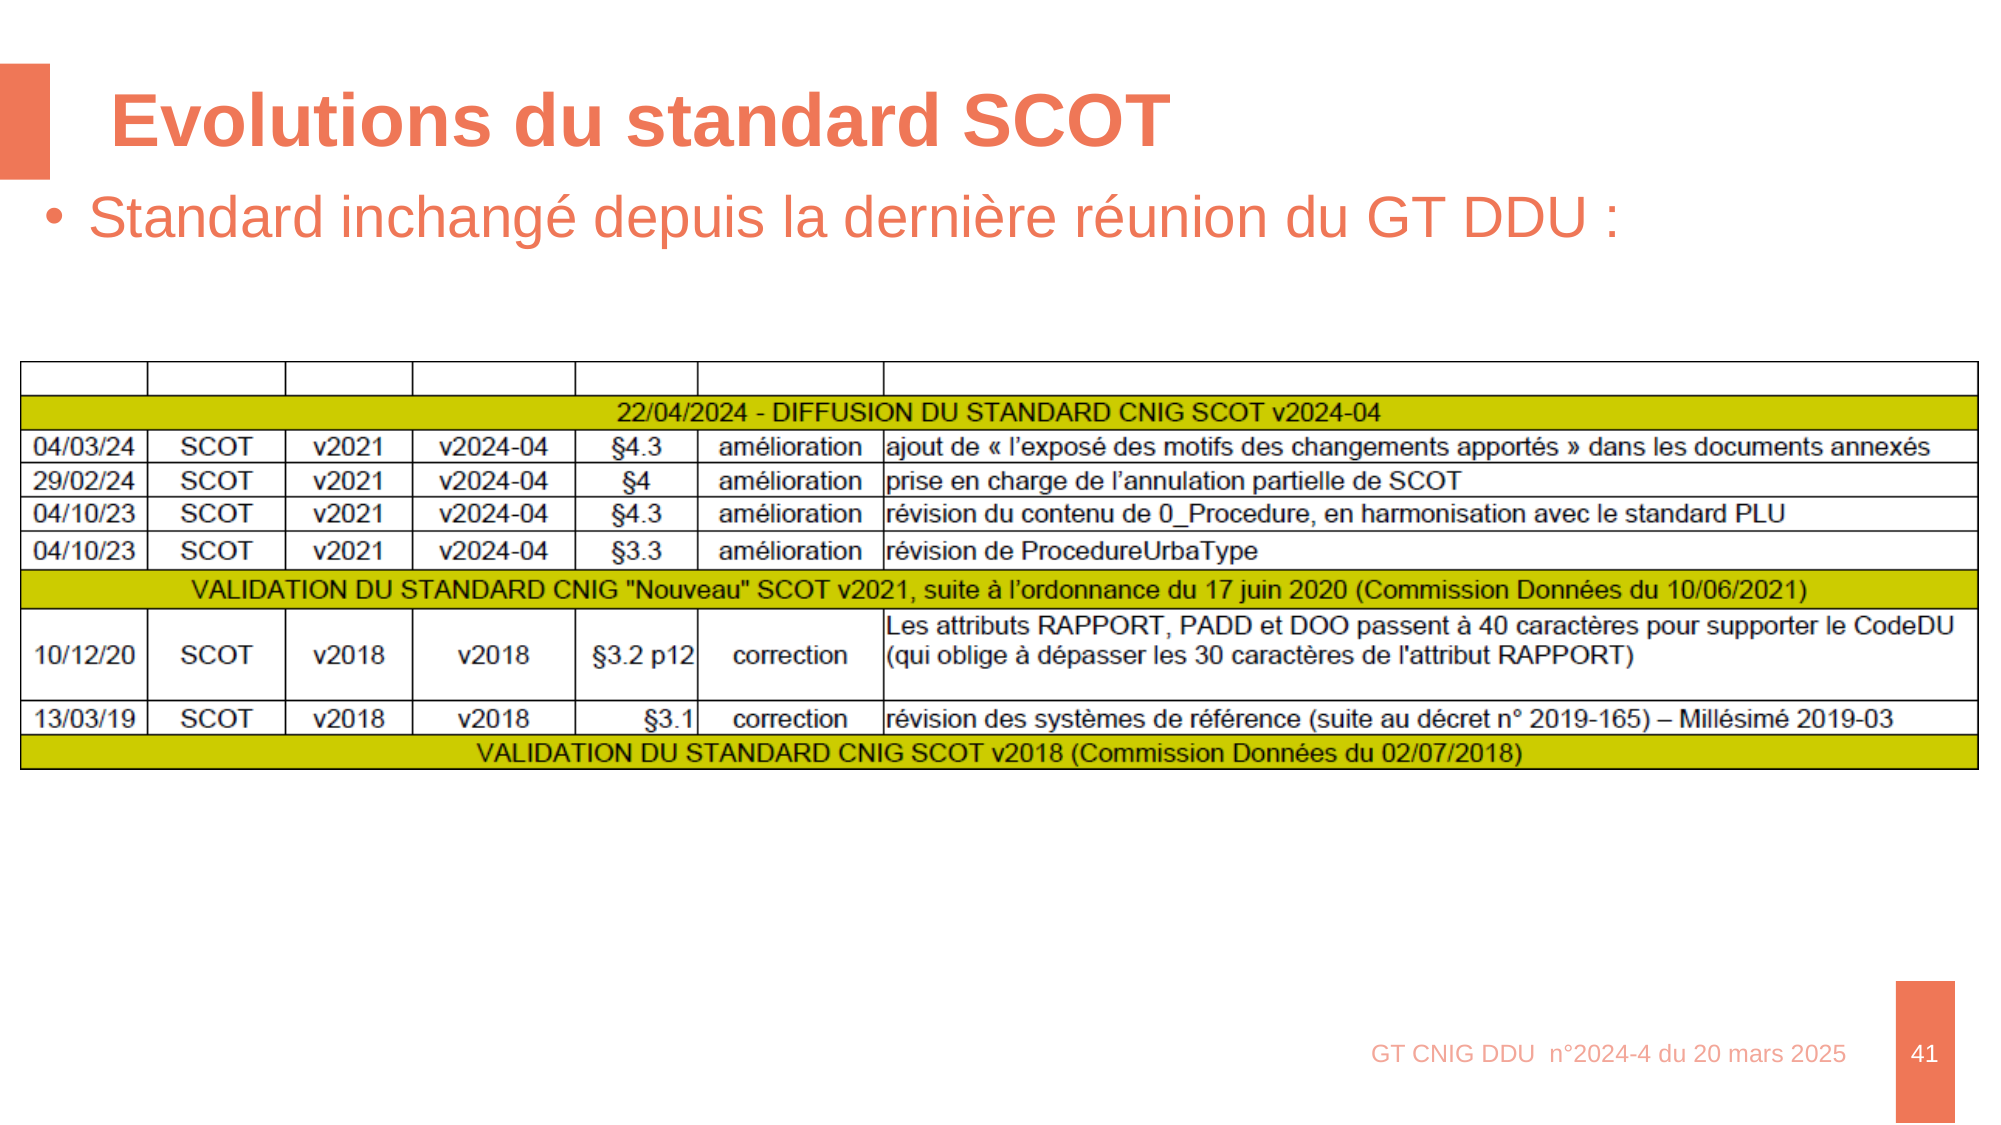

# Evolutions du standard SCOT
Standard inchangé depuis la dernière réunion du GT DDU :
41
GT CNIG DDU n°2024-4 du 20 mars 2025